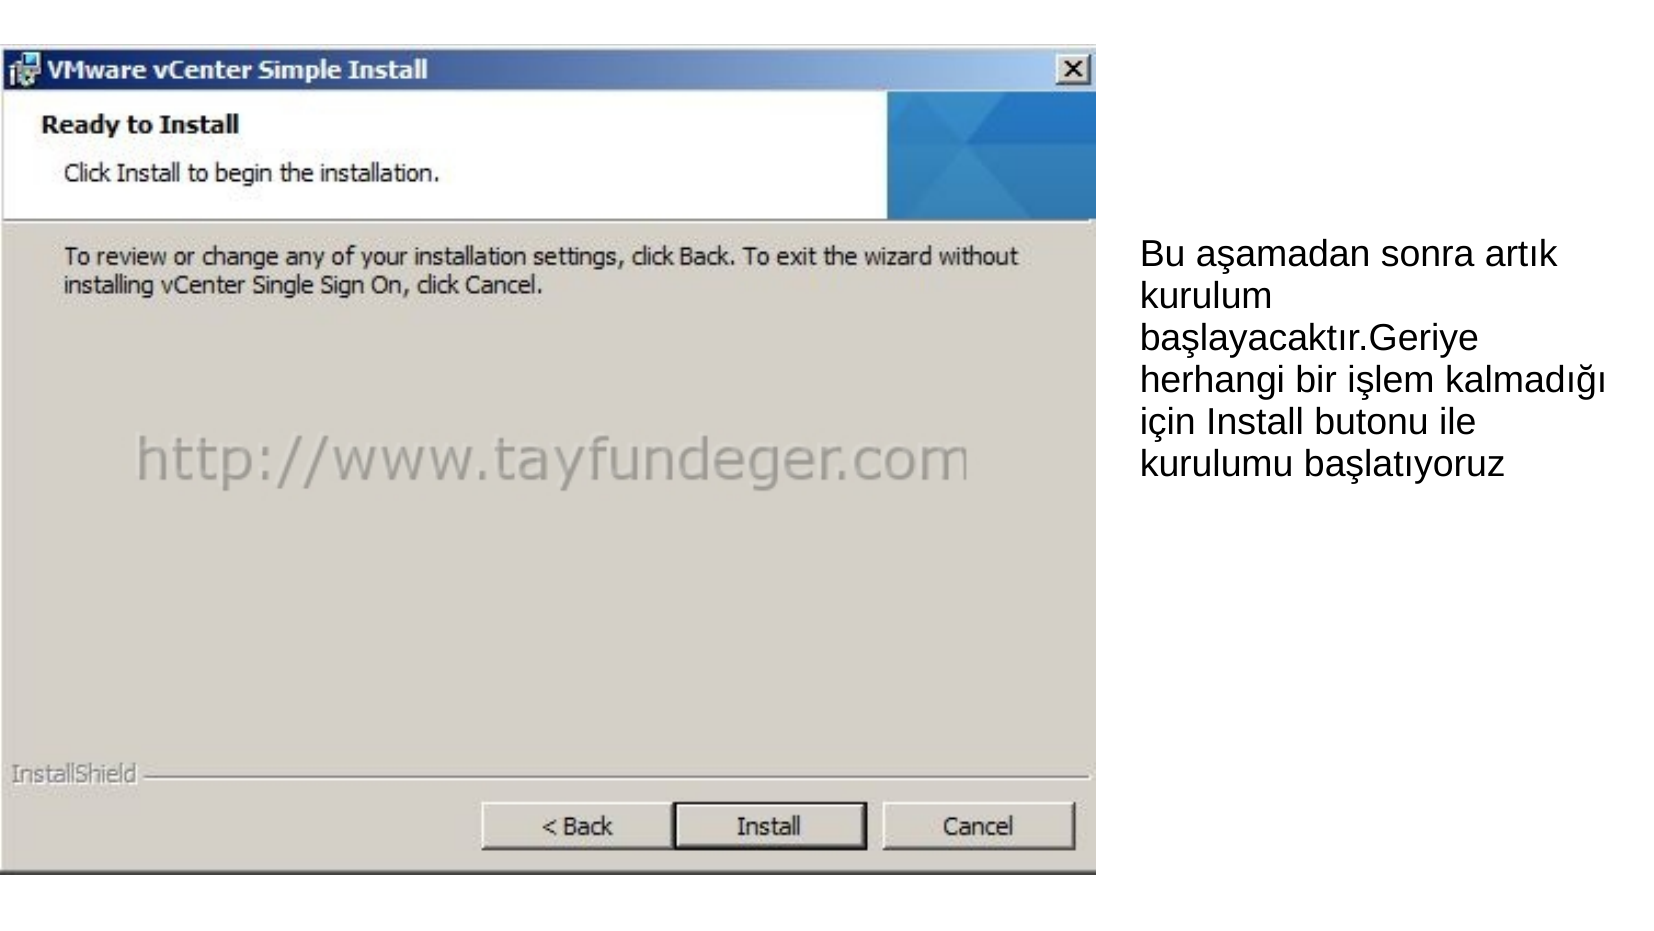

Bu aşamadan sonra artık kurulum başlayacaktır.Geriye herhangi bir işlem kalmadığı için Install butonu ile kurulumu başlatıyoruz